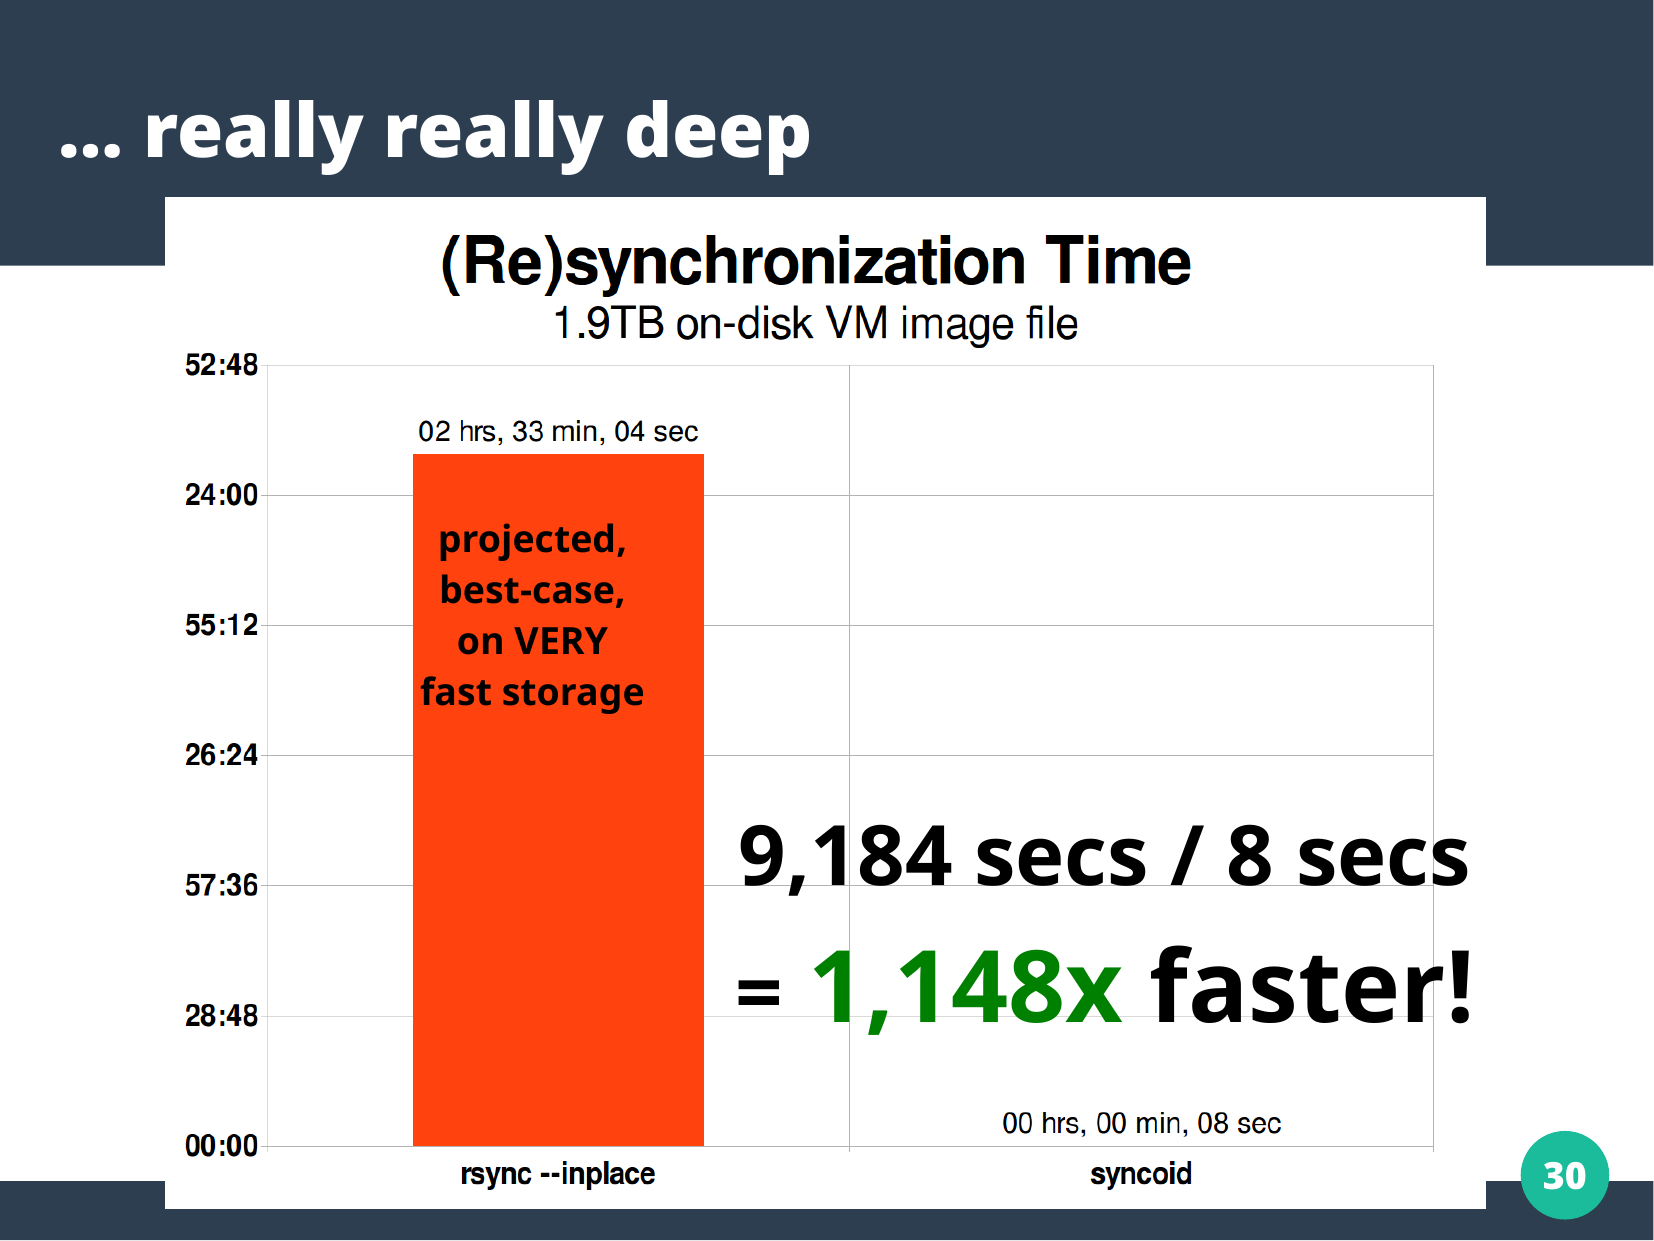

# … really really deep
projected,
best-case,
on VERY
fast storage
9,184 secs / 8 secs = 1,148x faster!
30